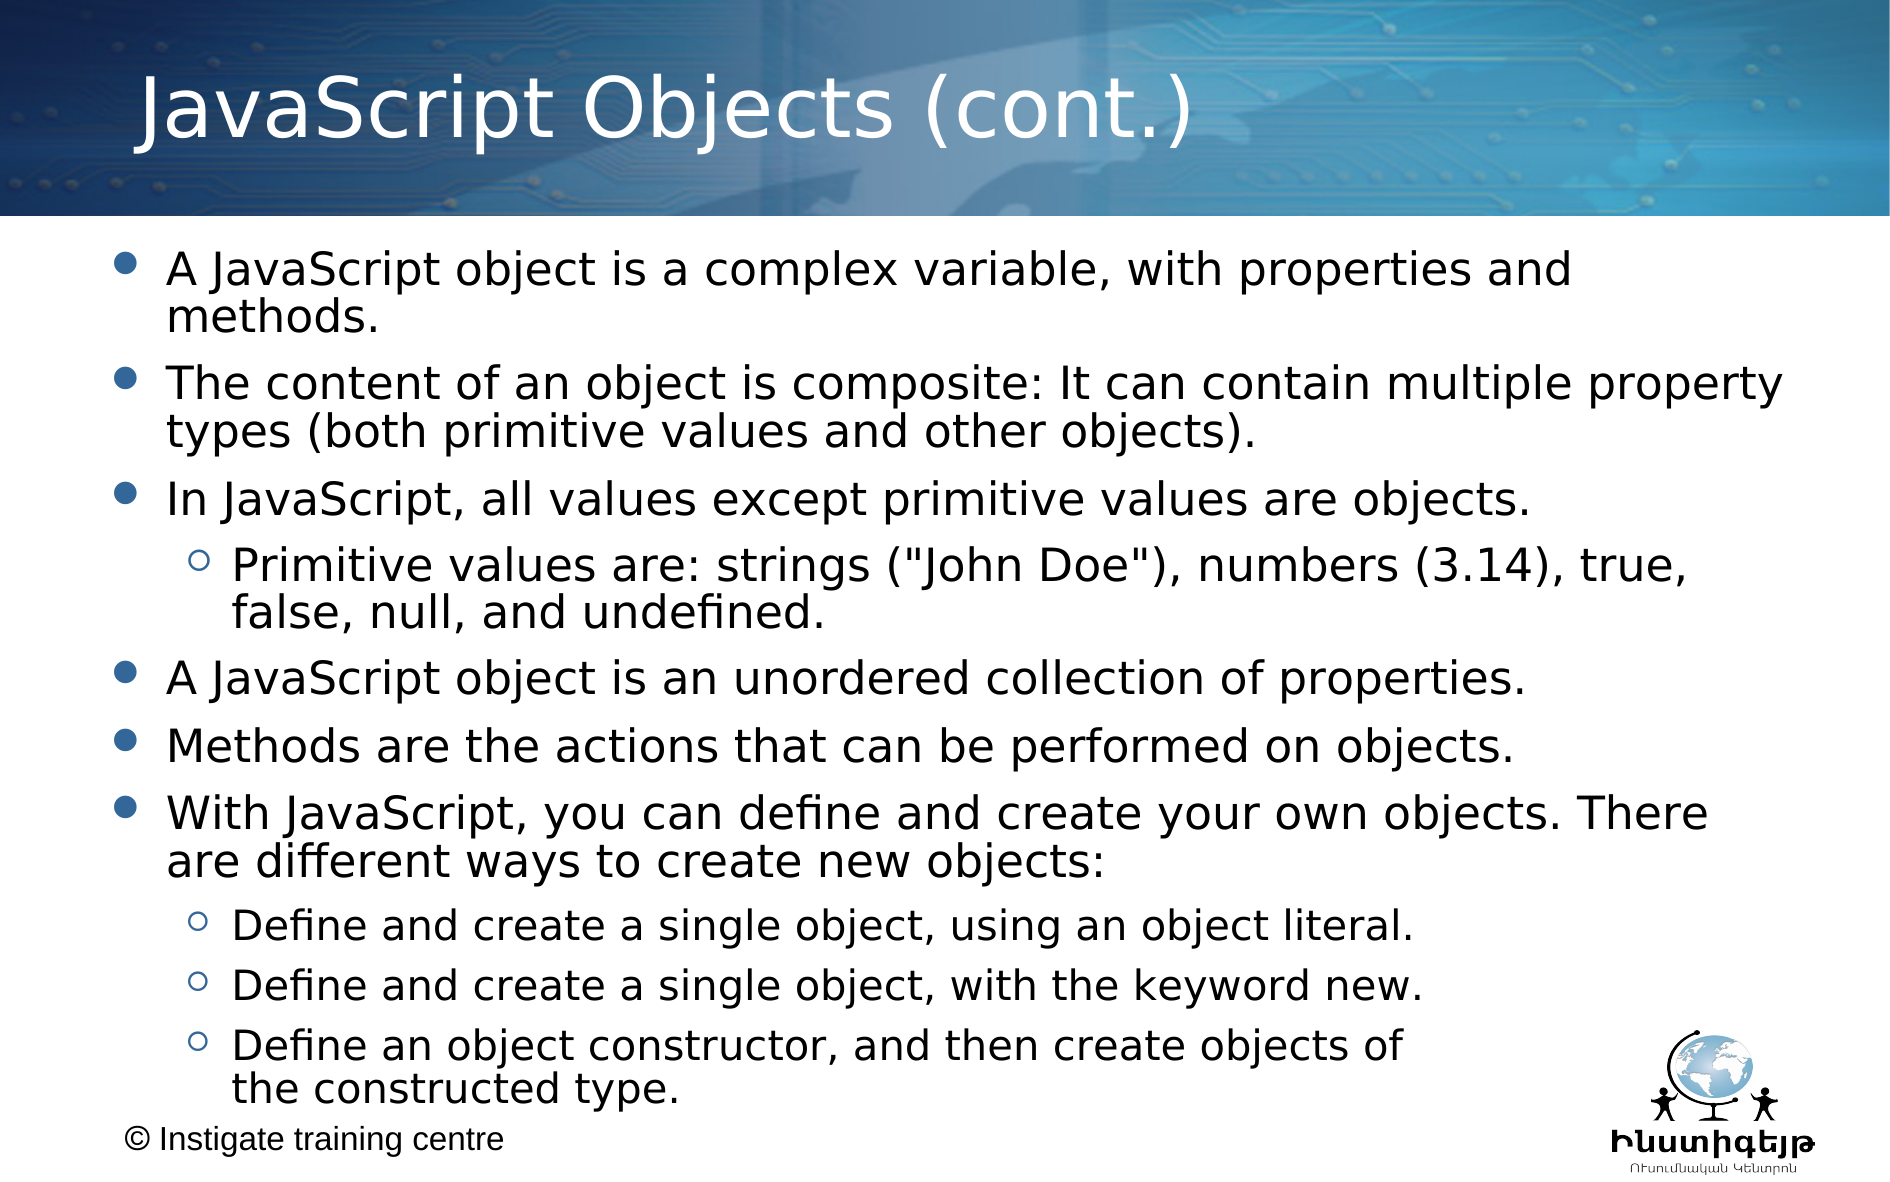

JavaScript Objects (cont.)
# A JavaScript object is a complex variable, with properties and methods.
The content of an object is composite: It can contain multiple property types (both primitive values and other objects).
In JavaScript, all values except primitive values are objects.
Primitive values are: strings ("John Doe"), numbers (3.14), true, false, null, and undefined.
A JavaScript object is an unordered collection of properties.
Methods are the actions that can be performed on objects.
With JavaScript, you can define and create your own objects. There are different ways to create new objects:
Define and create a single object, using an object literal.
Define and create a single object, with the keyword new.
Define an object constructor, and then create objects of
the constructed type.